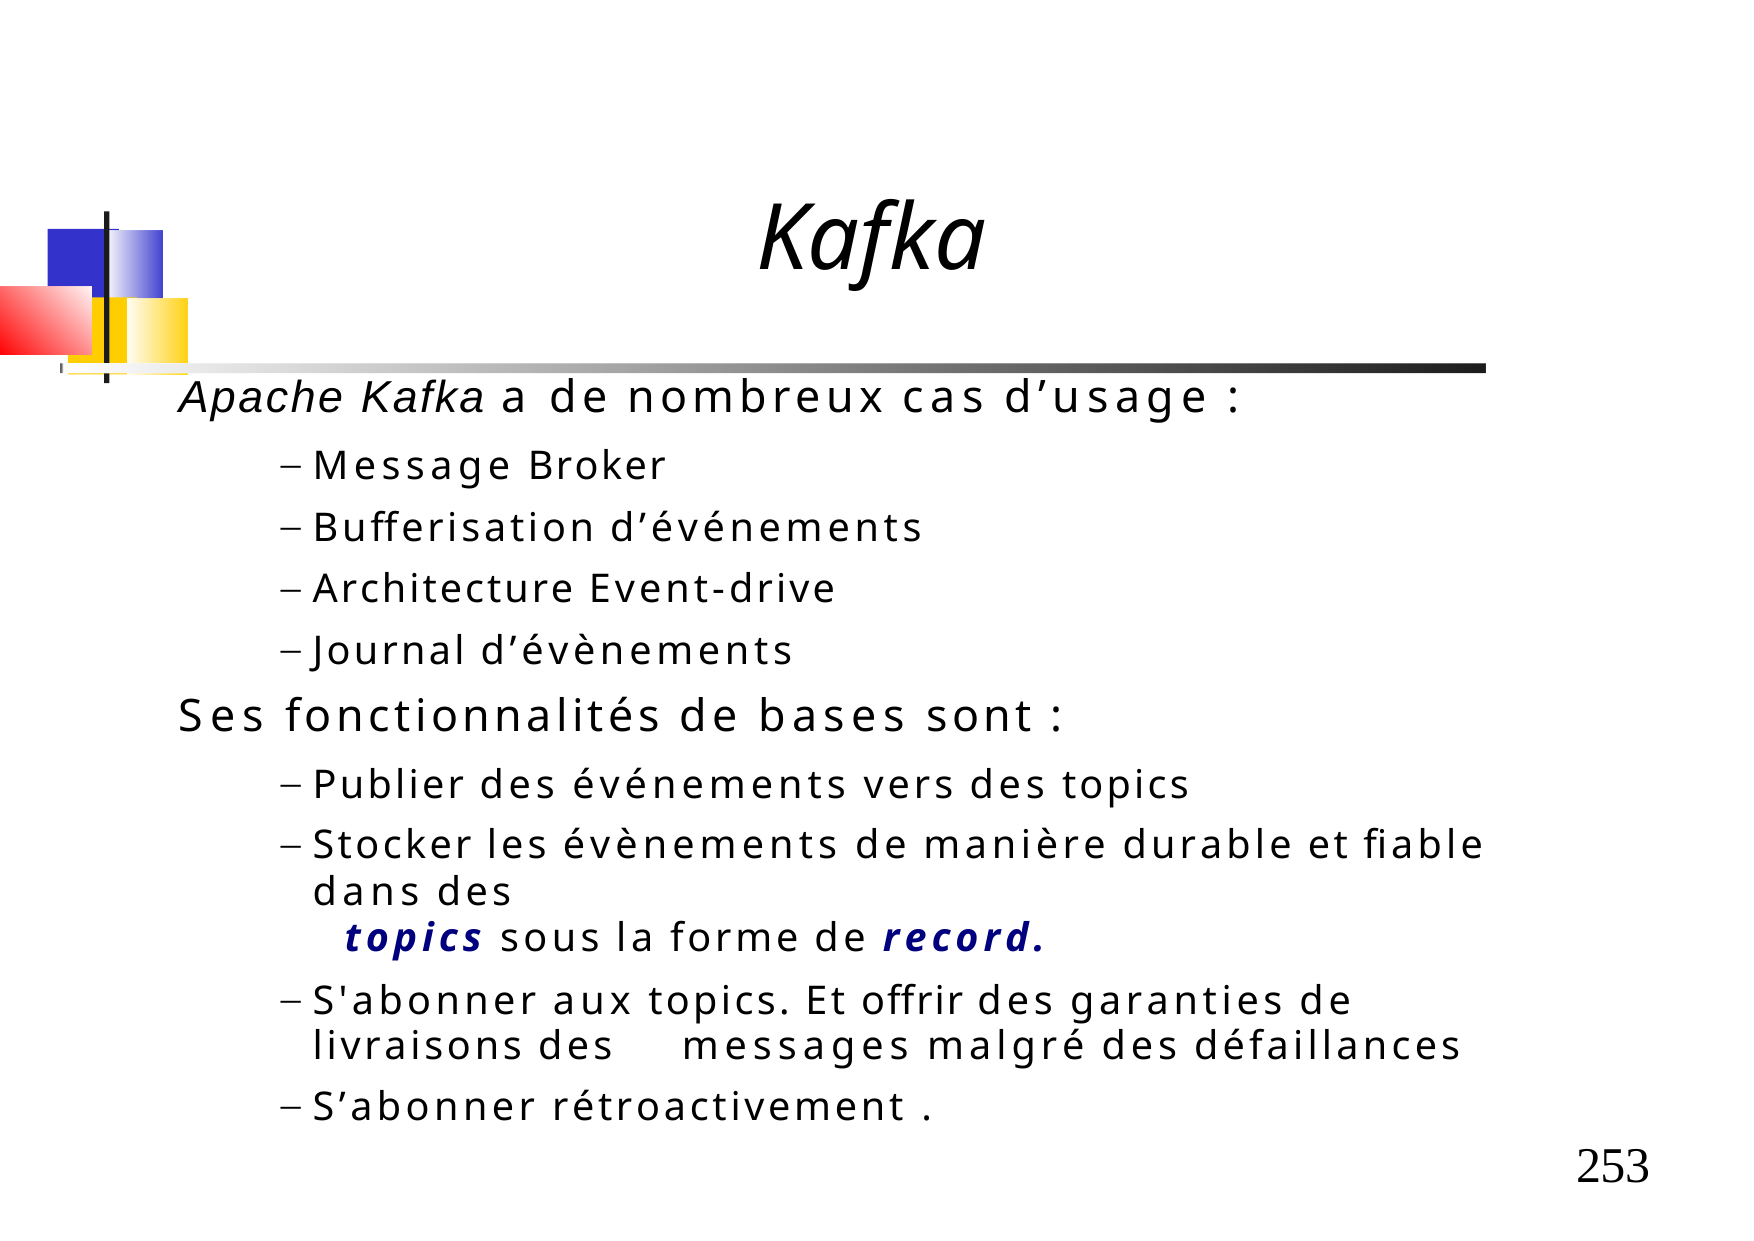

# Kafka
Apache Kafka a de nombreux cas d’usage :
Message Broker
Bufferisation d’événements
Architecture Event-drive
Journal d’évènements
Ses fonctionnalités de bases sont :
Publier des événements vers des topics
Stocker les évènements de manière durable et fiable dans des
topics sous la forme de record.
S'abonner aux topics. Et offrir des garanties de livraisons des 	messages malgré des défaillances
S’abonner rétroactivement .
253